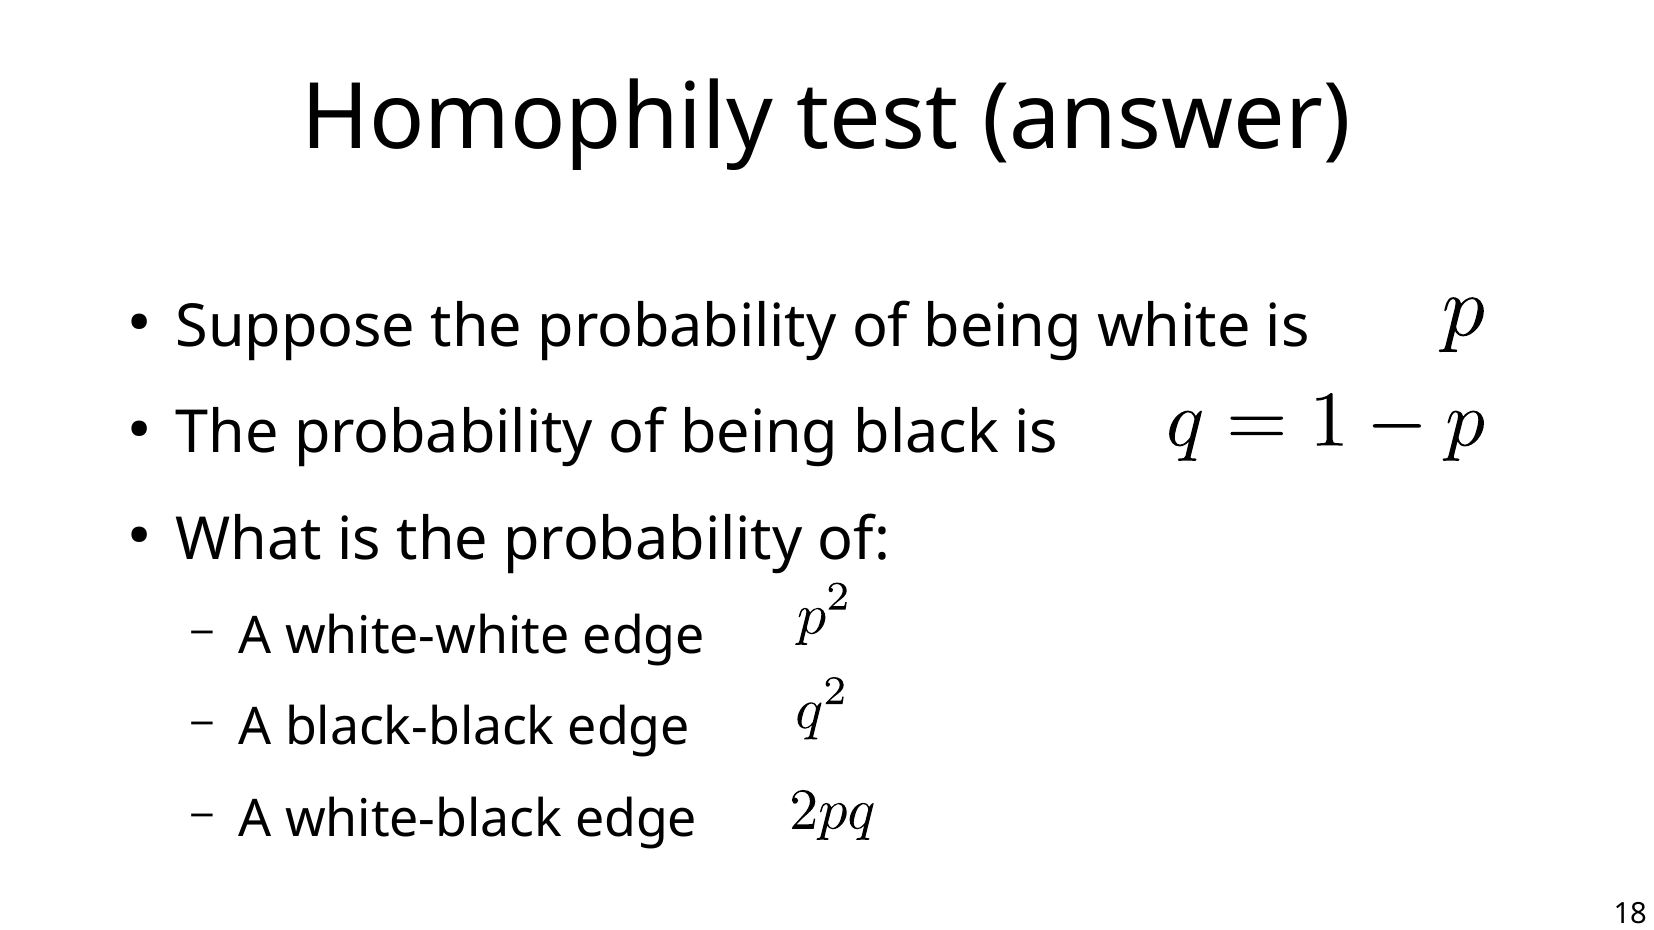

# Homophily test (answer)
Suppose the probability of being white is
The probability of being black is
What is the probability of:
A white-white edge
A black-black edge
A white-black edge
18